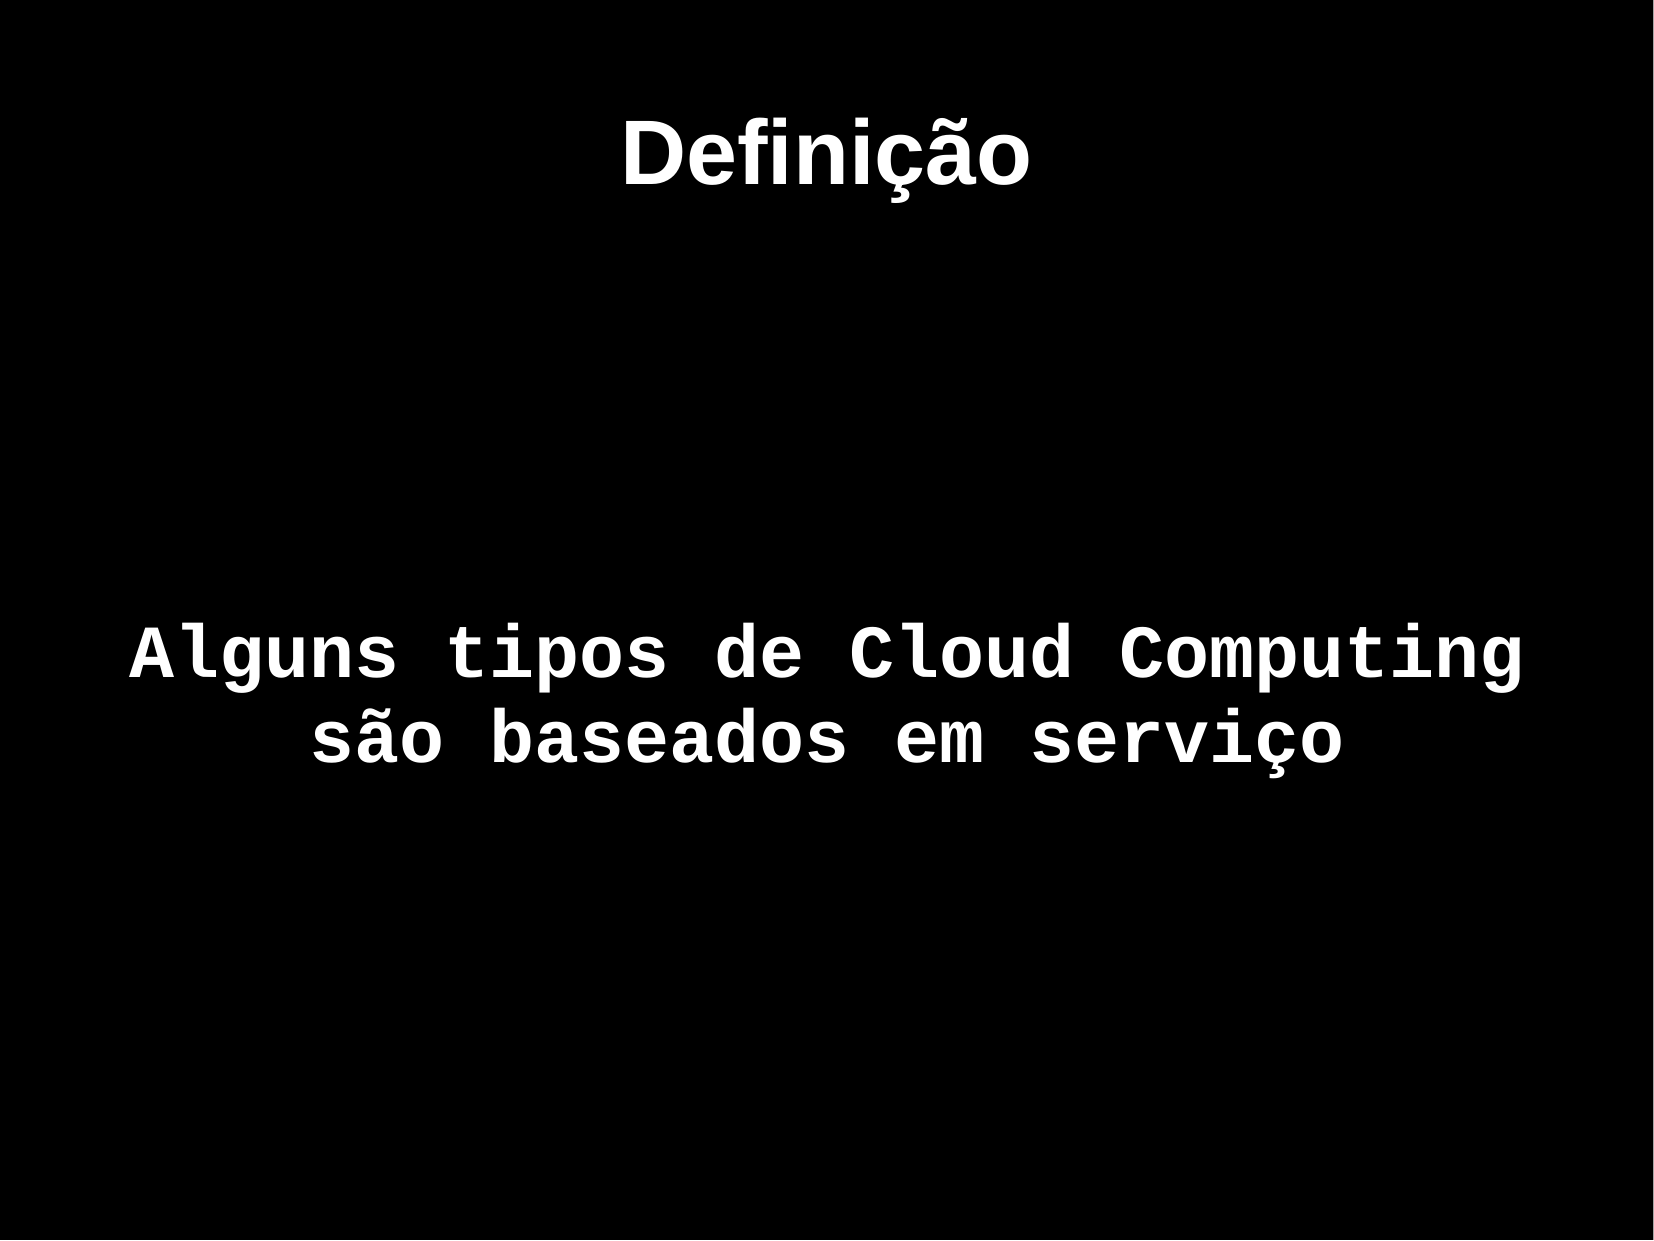

Definição
# Alguns tipos de Cloud Computing são baseados em serviço